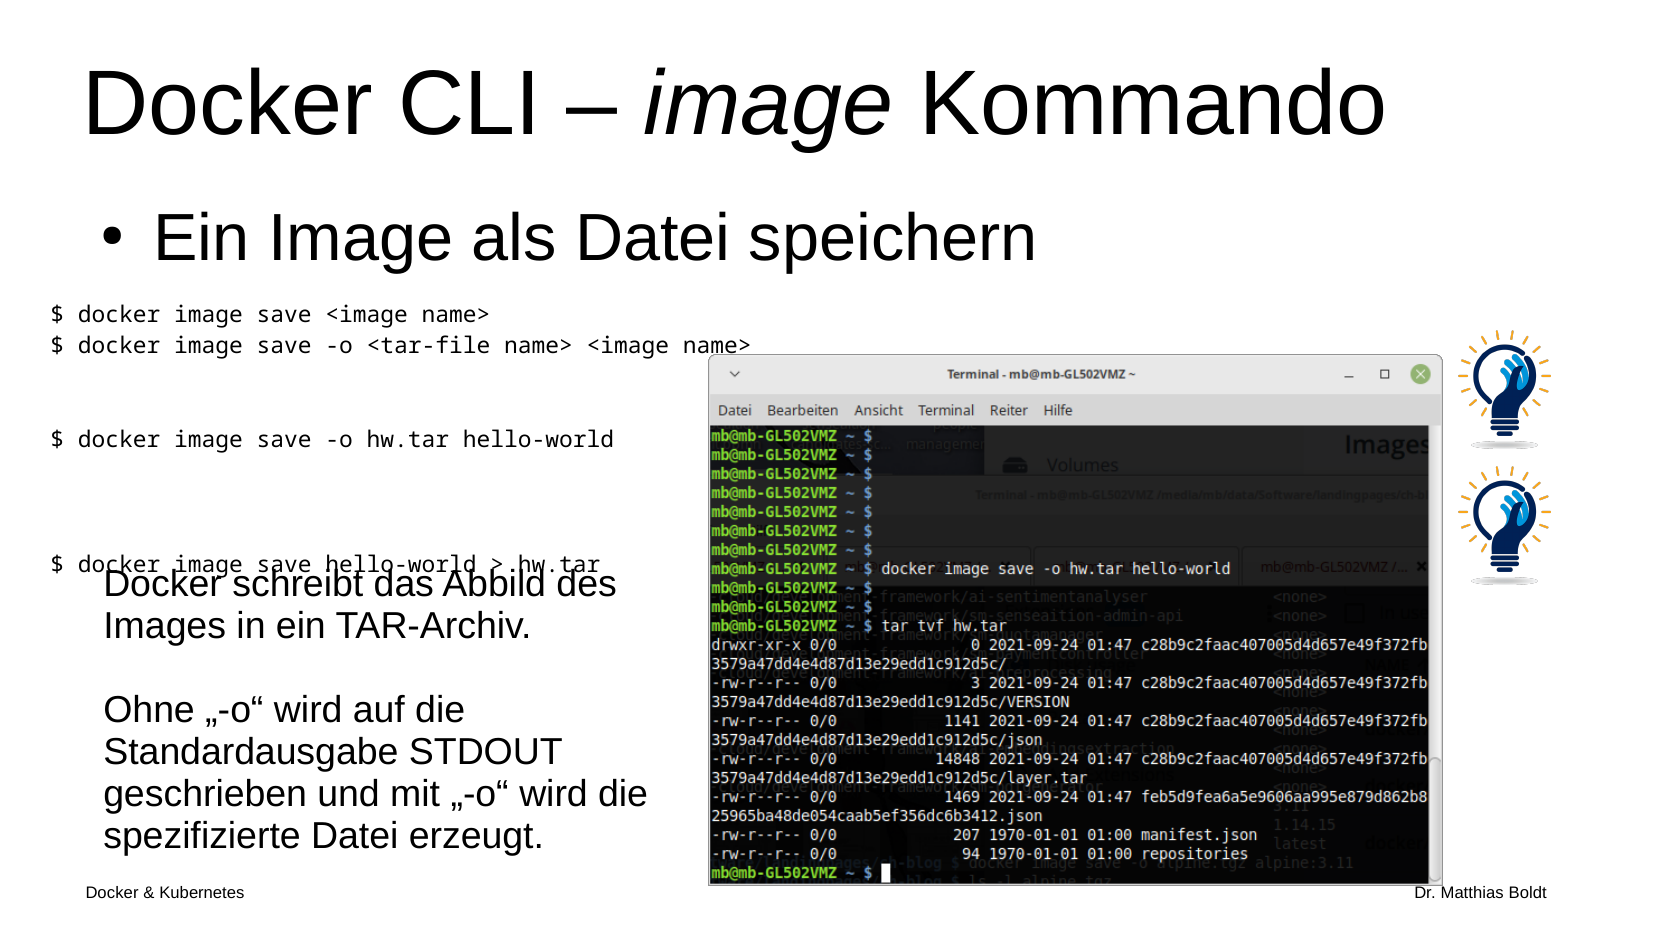

# Docker CLI – image Kommando
Ein Image als Datei speichern
$ docker image save <image name>
$ docker image save -o <tar-file name> <image name>
$ docker image save -o hw.tar hello-world
$ docker image save hello-world > hw.tar
Docker schreibt das Abbild des Images in ein TAR-Archiv.
Ohne „-o“ wird auf die Standardausgabe STDOUT geschrieben und mit „-o“ wird die spezifizierte Datei erzeugt.
Docker & Kubernetes																Dr. Matthias Boldt